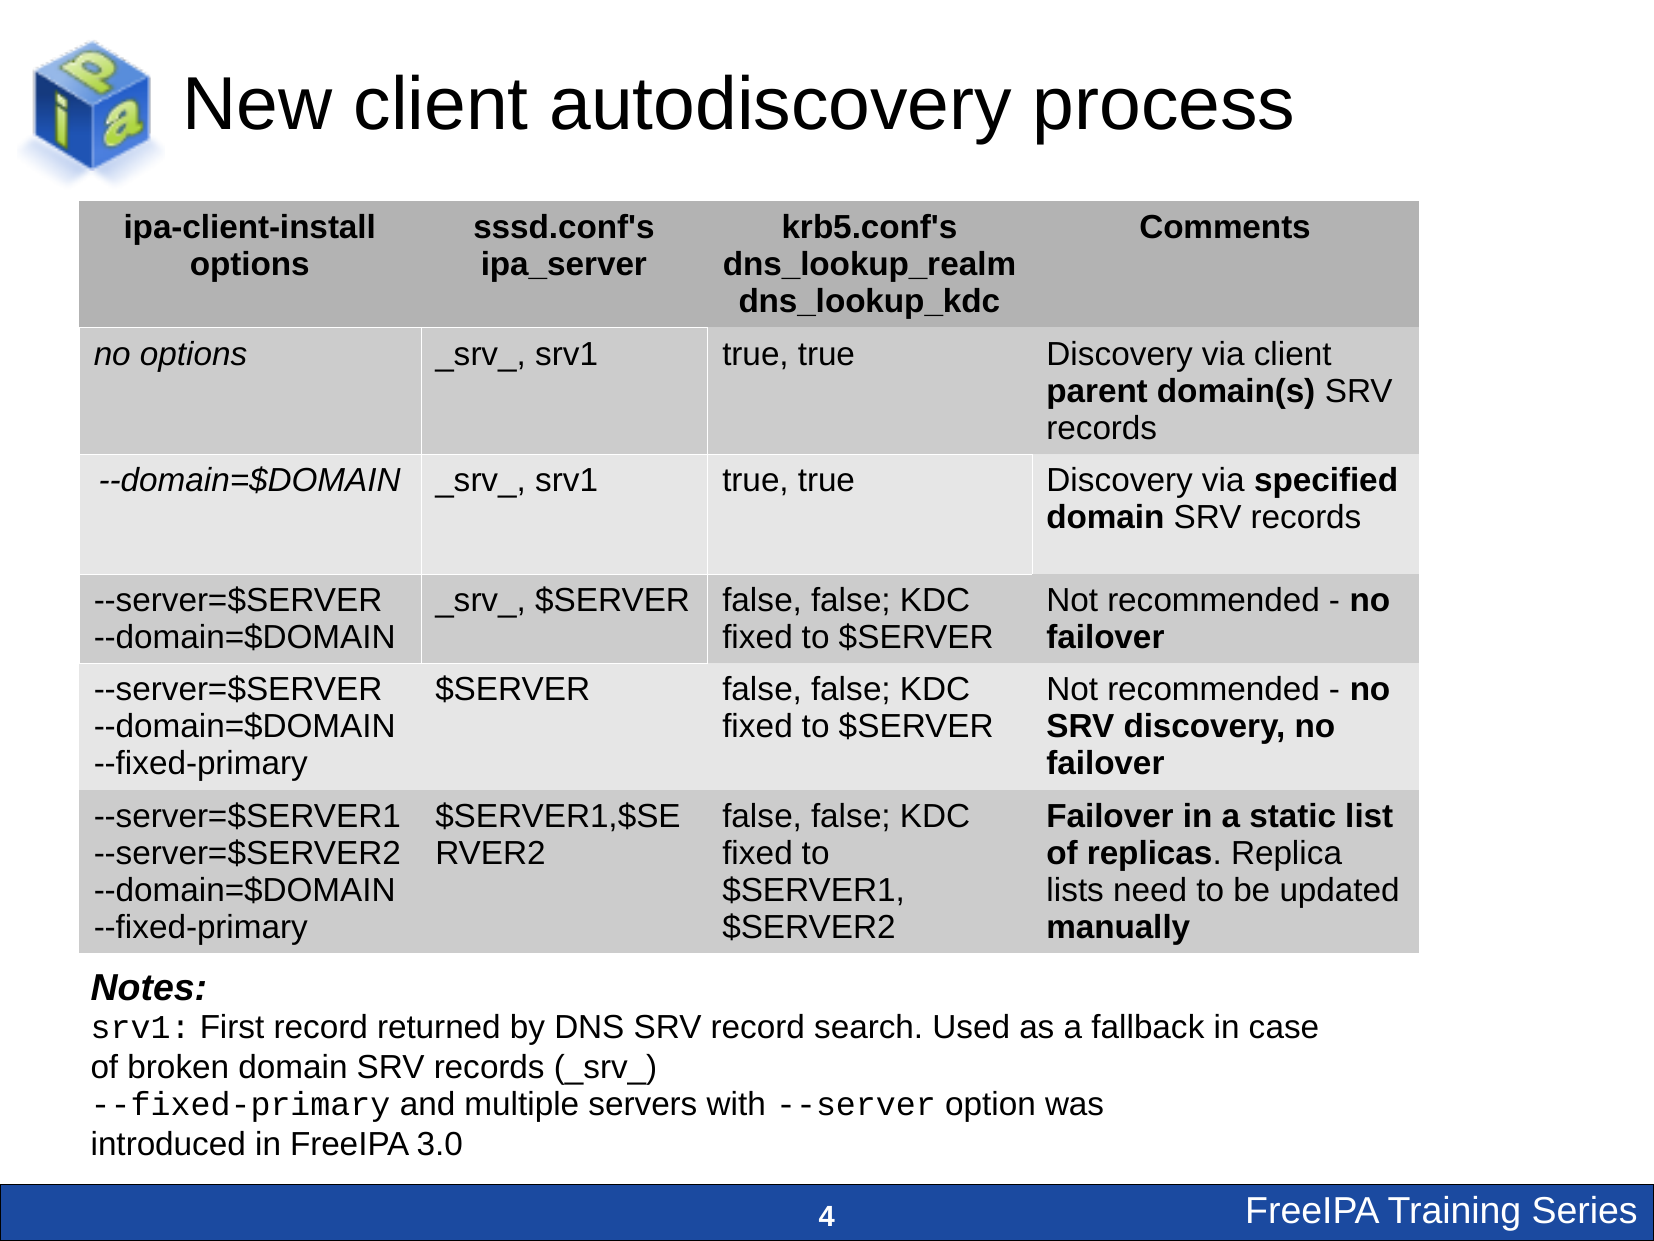

# New client autodiscovery process
| ipa-client-install options | sssd.conf's ipa\_server | krb5.conf's dns\_lookup\_realm dns\_lookup\_kdc | Comments |
| --- | --- | --- | --- |
| no options | \_srv\_, srv1 | true, true | Discovery via client parent domain(s) SRV records |
| --domain=$DOMAIN | \_srv\_, srv1 | true, true | Discovery via specified domain SRV records |
| --server=$SERVER --domain=$DOMAIN | \_srv\_, $SERVER | false, false; KDC fixed to $SERVER | Not recommended - no failover |
| --server=$SERVER --domain=$DOMAIN --fixed-primary | $SERVER | false, false; KDC fixed to $SERVER | Not recommended - no SRV discovery, no failover |
| --server=$SERVER1 --server=$SERVER2 --domain=$DOMAIN --fixed-primary | $SERVER1,$SERVER2 | false, false; KDC fixed to $SERVER1, $SERVER2 | Failover in a static list of replicas. Replica lists need to be updated manually |
Notes:
srv1: First record returned by DNS SRV record search. Used as a fallback in case
of broken domain SRV records (_srv_)
--fixed-primary and multiple servers with --server option was
introduced in FreeIPA 3.0
4